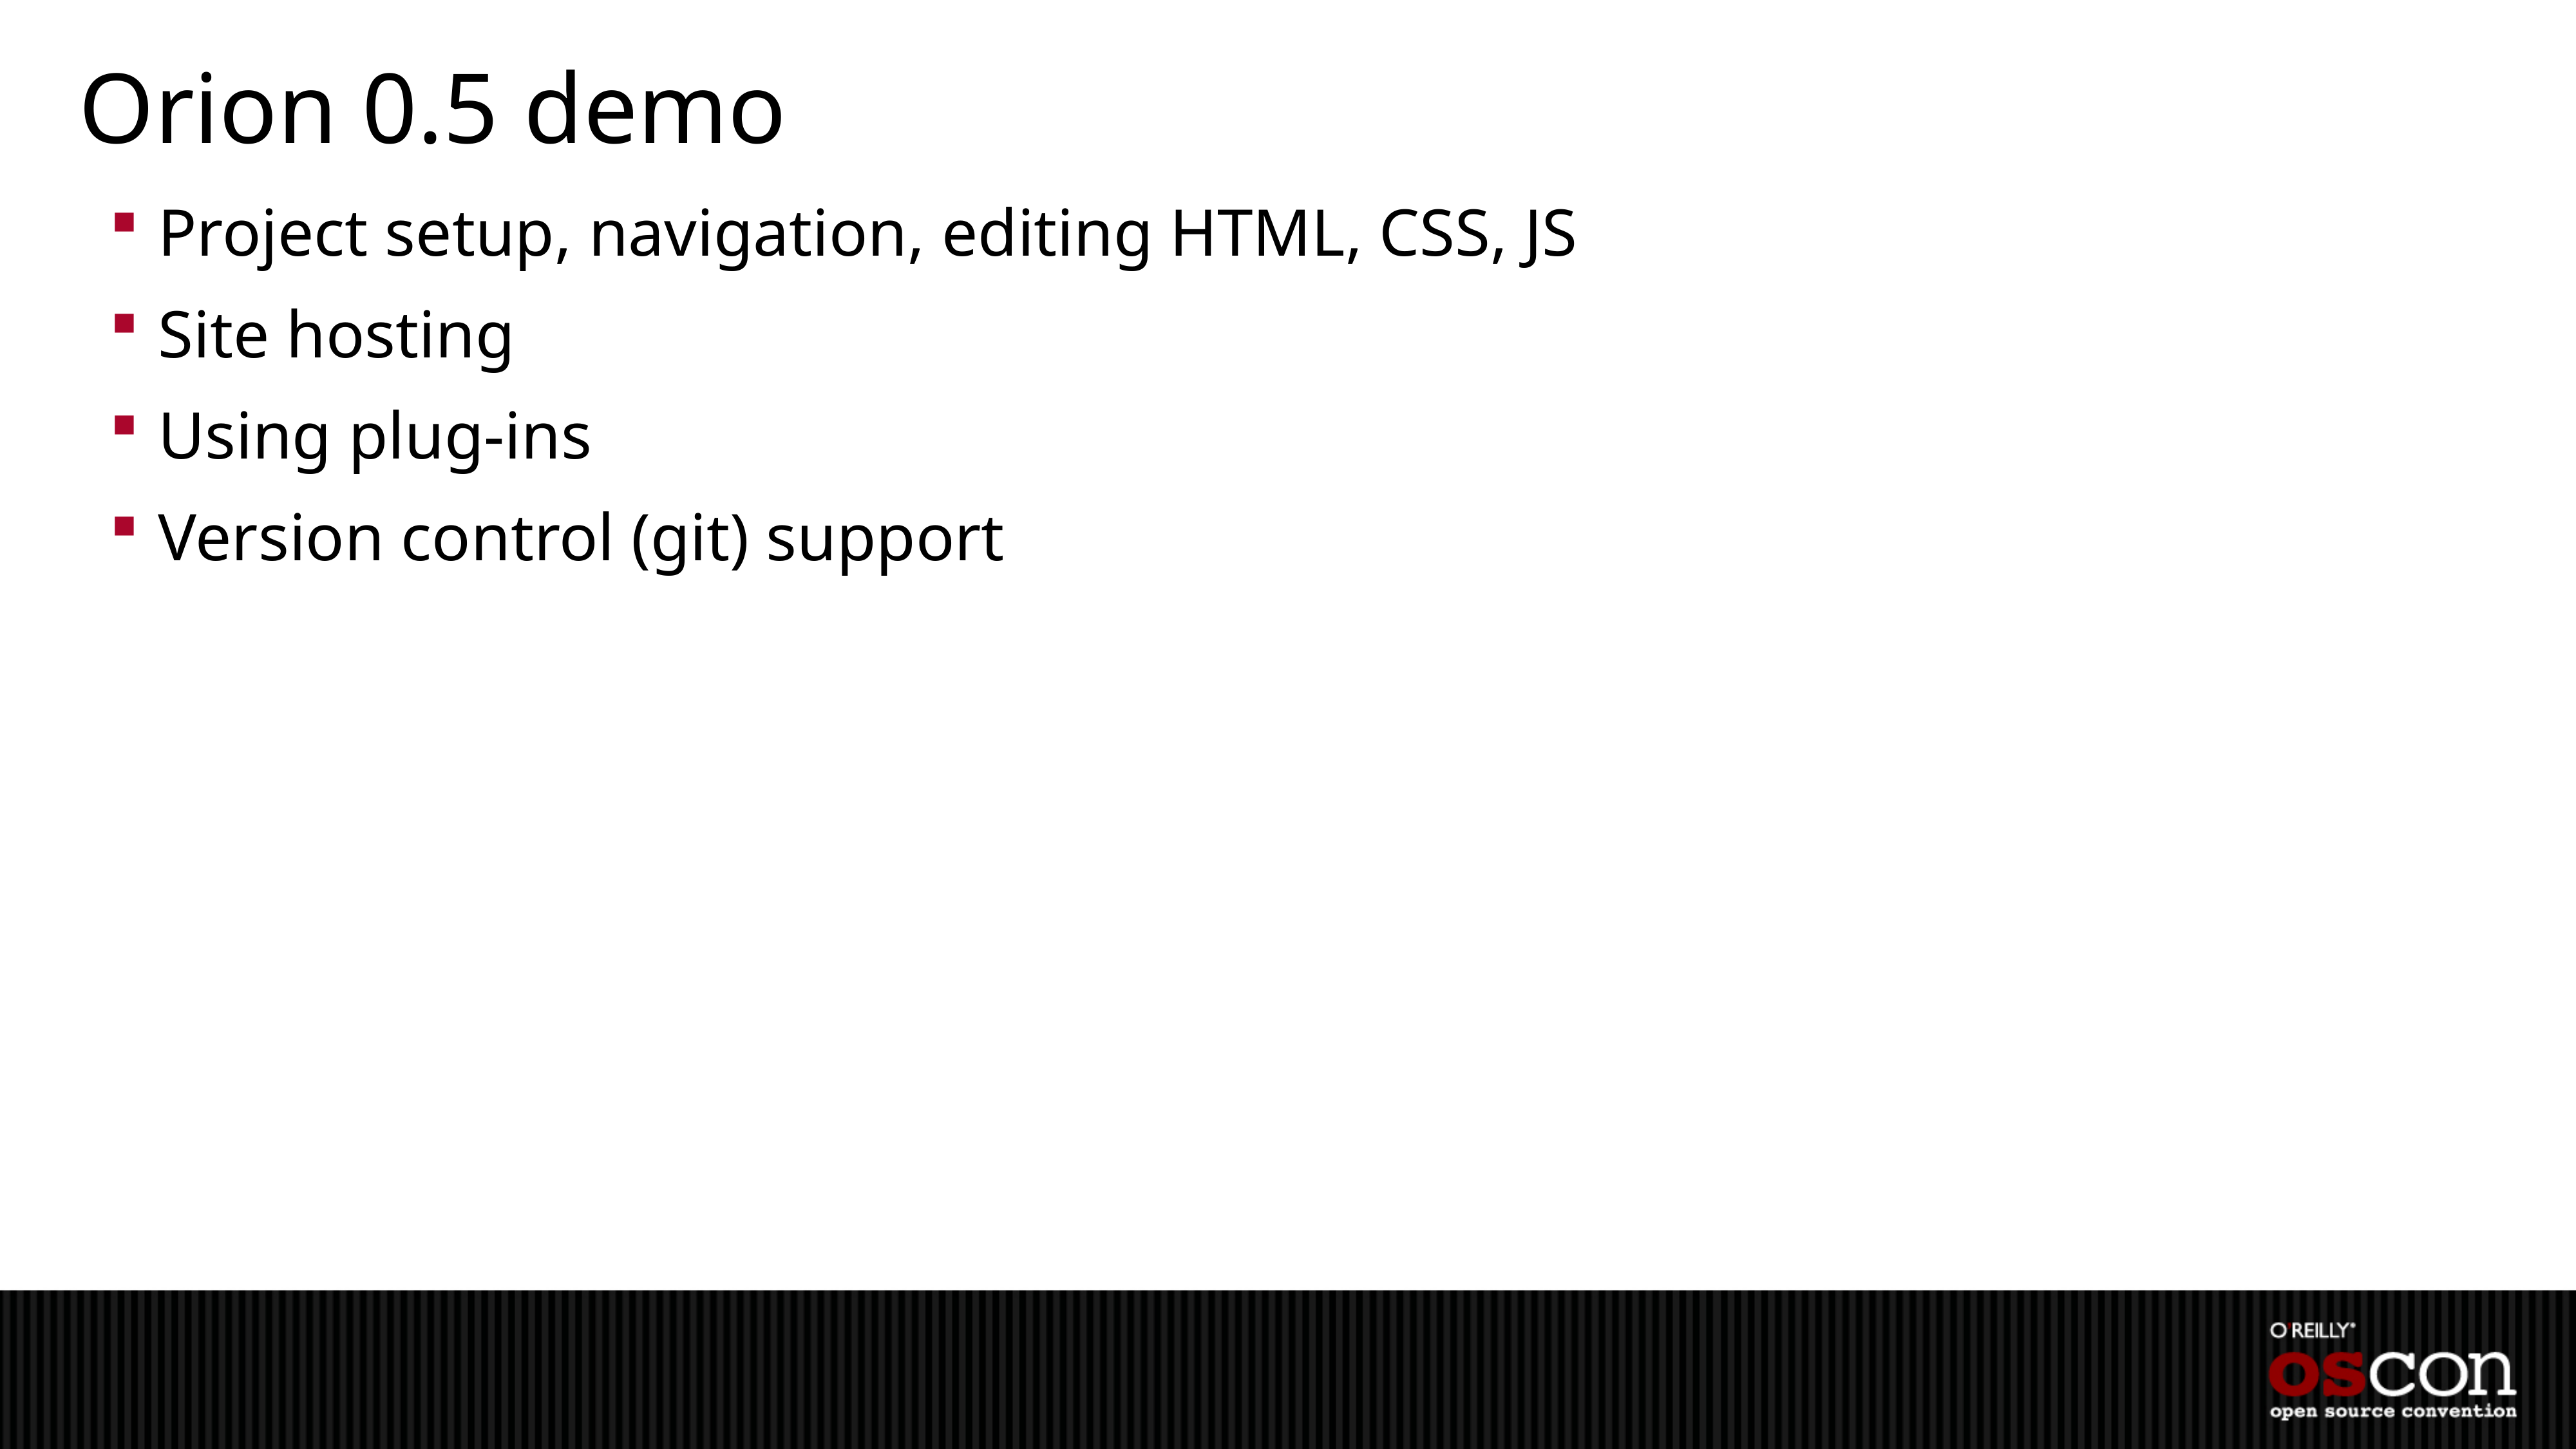

# Orion 0.5 demo
Project setup, navigation, editing HTML, CSS, JS
Site hosting
Using plug-ins
Version control (git) support